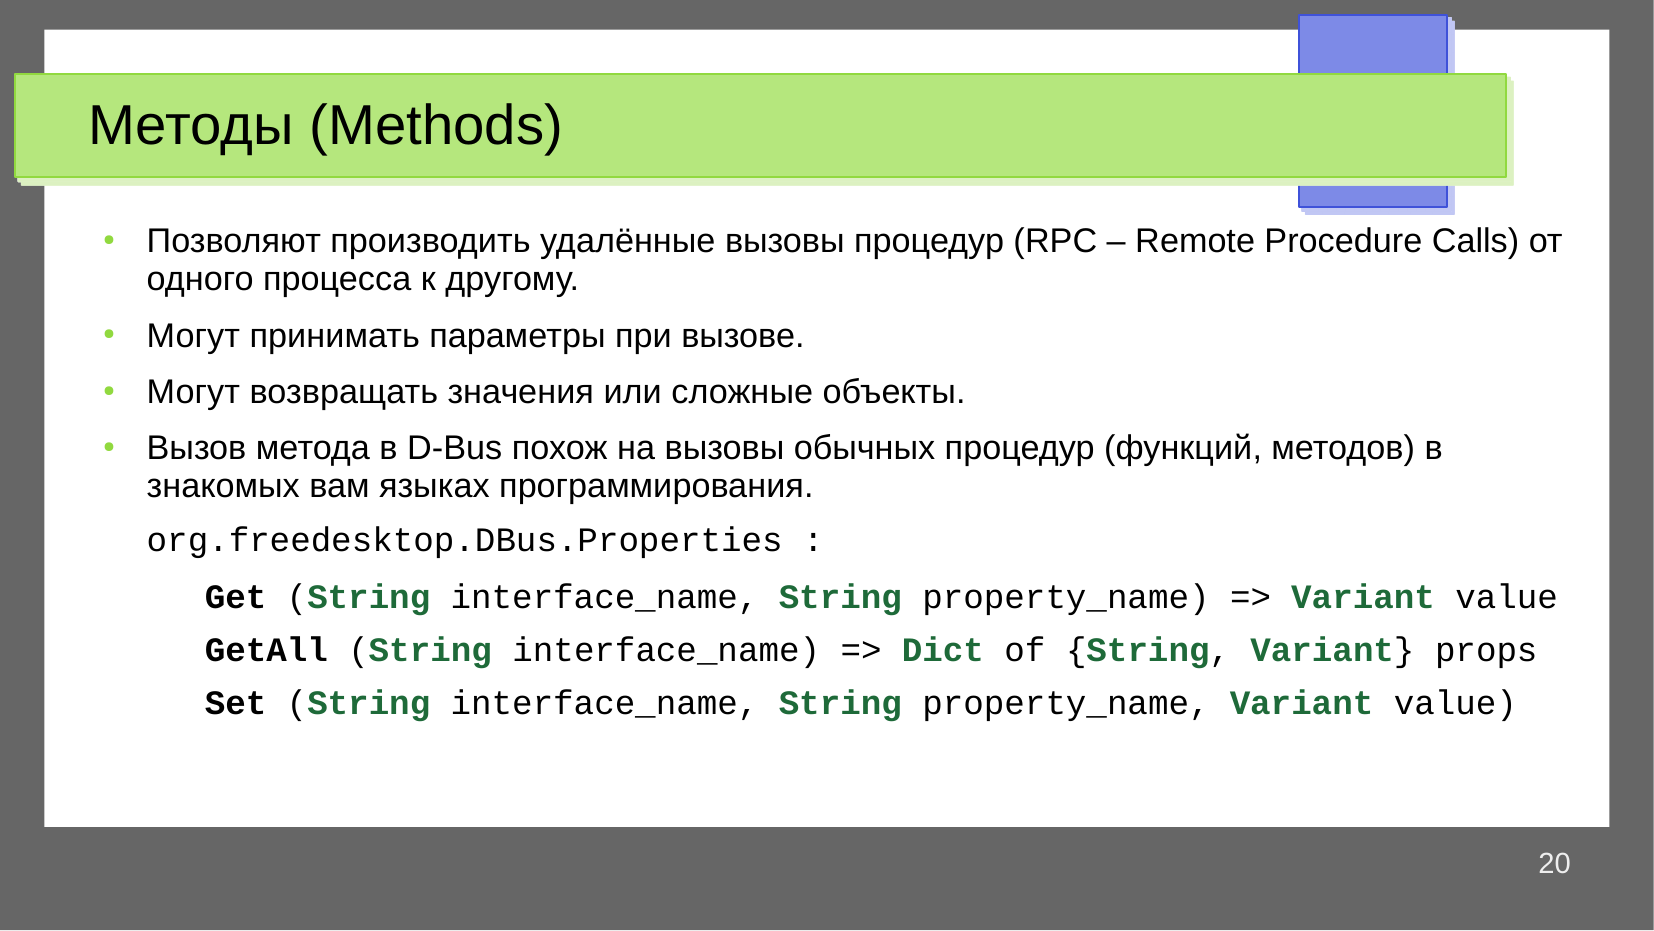

# Методы (Methods)
Позволяют производить удалённые вызовы процедур (RPC – Remote Procedure Calls) от одного процесса к другому.
Могут принимать параметры при вызове.
Могут возвращать значения или сложные объекты.
Вызов метода в D-Bus похож на вызовы обычных процедур (функций, методов) в знакомых вам языках программирования.
org.freedesktop.DBus.Properties :
Get (String interface_name, String property_name) => Variant value
GetAll (String interface_name) => Dict of {String, Variant} props
Set (String interface_name, String property_name, Variant value)
20